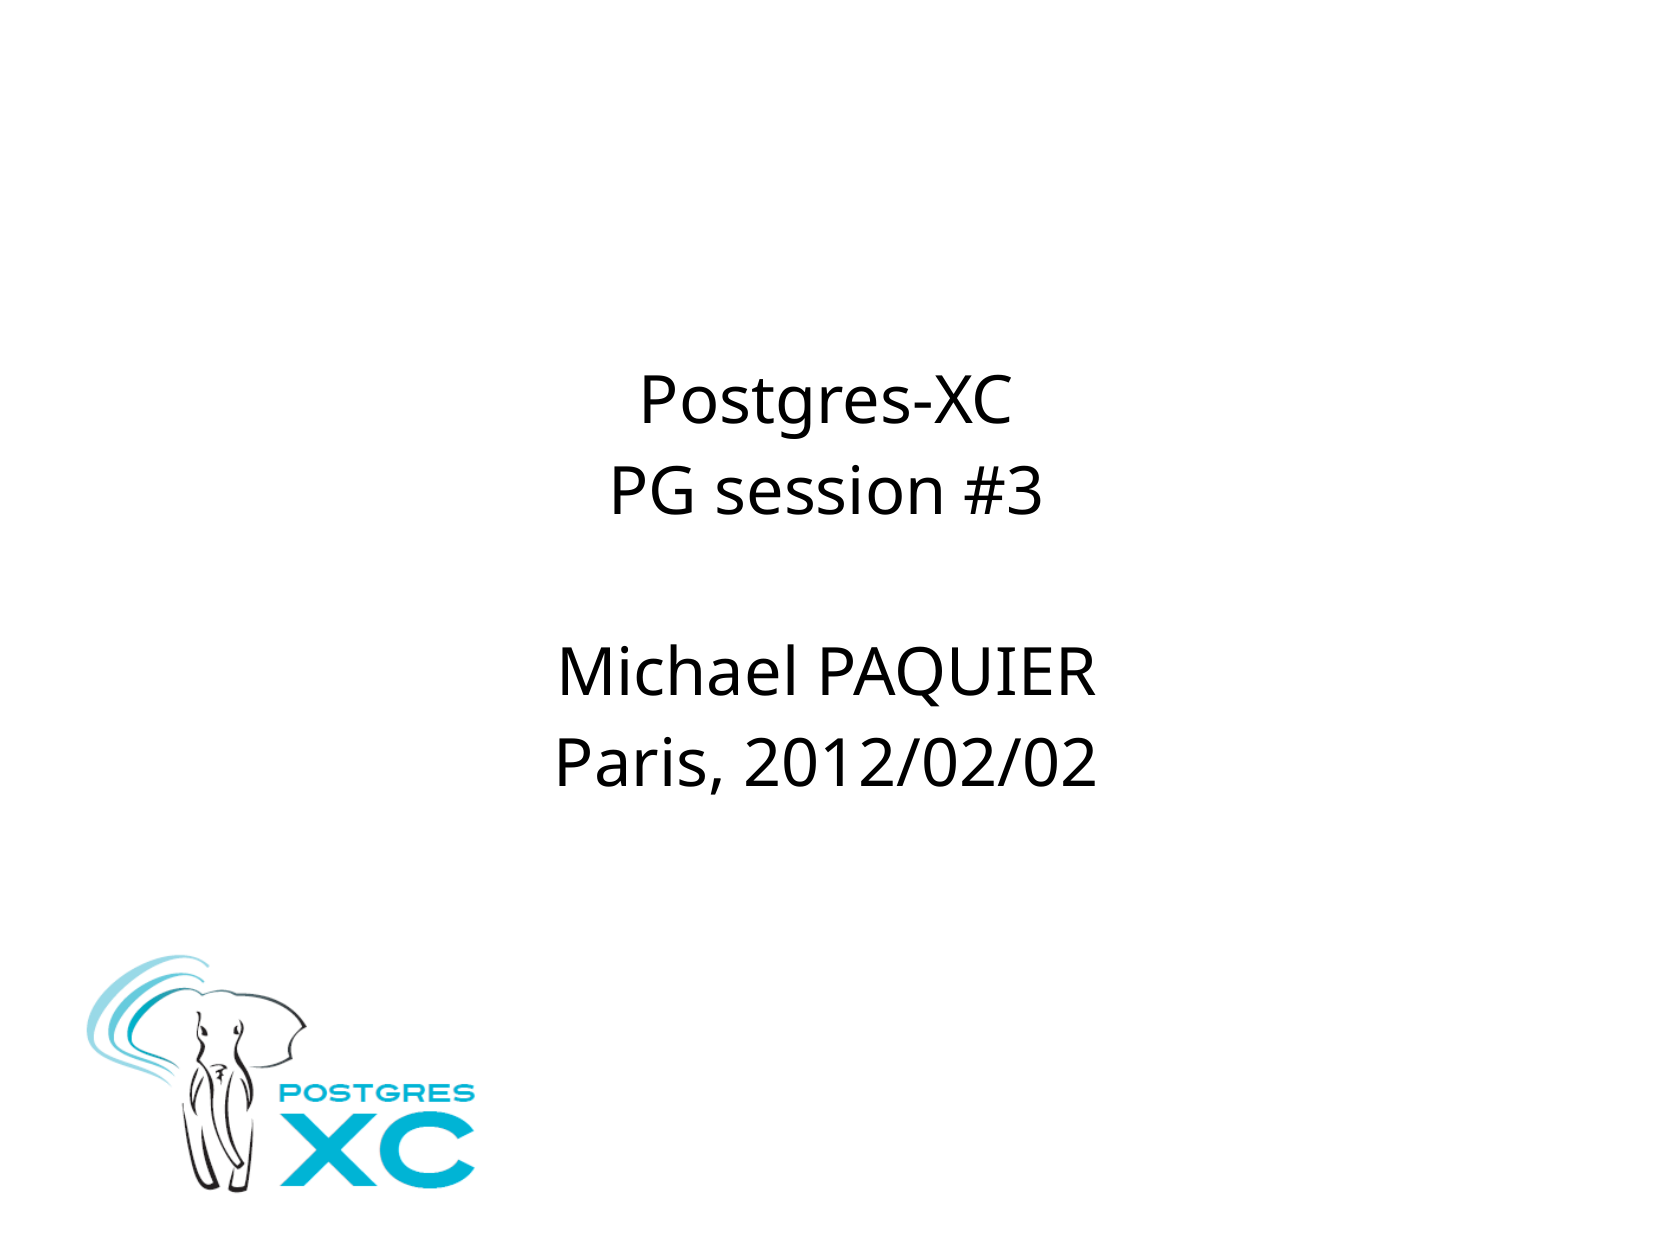

# Postgres-XC
PG session #3
Michael PAQUIER
Paris, 2012/02/02